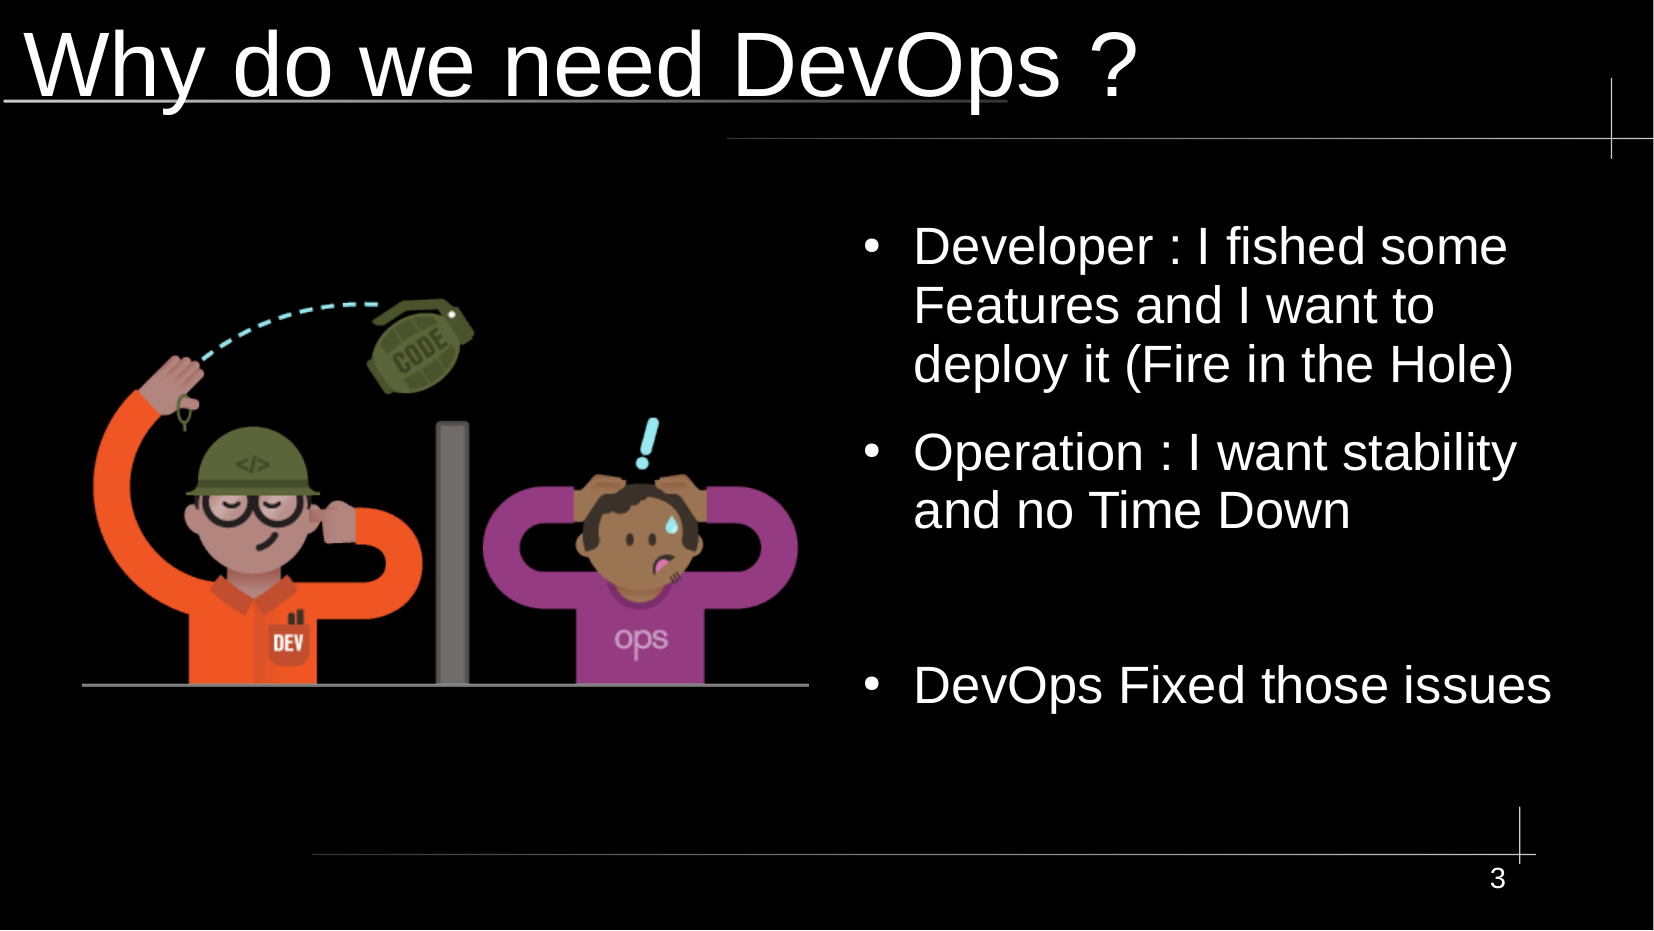

# Why do we need DevOps ?
Developer : I fished some Features and I want to deploy it (Fire in the Hole)
Operation : I want stability and no Time Down
DevOps Fixed those issues
3